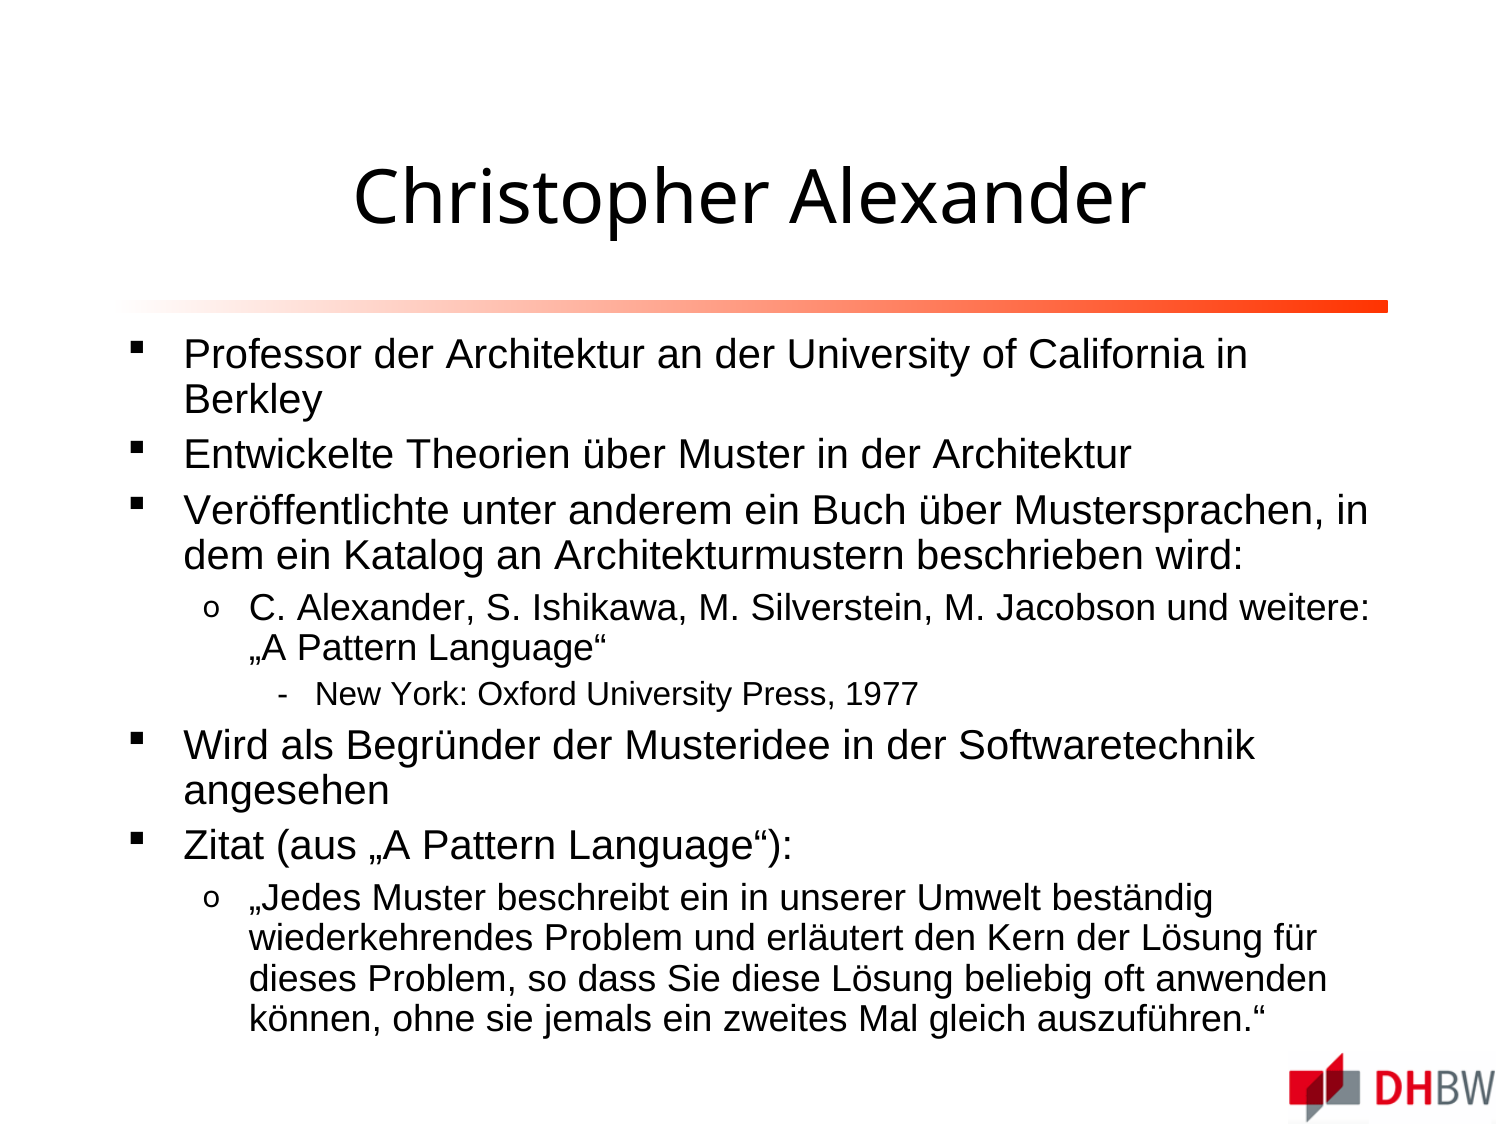

# Christopher Alexander
Professor der Architektur an der University of California in Berkley
Entwickelte Theorien über Muster in der Architektur
Veröffentlichte unter anderem ein Buch über Mustersprachen, in dem ein Katalog an Architekturmustern beschrieben wird:
C. Alexander, S. Ishikawa, M. Silverstein, M. Jacobson und weitere: „A Pattern Language“
New York: Oxford University Press, 1977
Wird als Begründer der Musteridee in der Softwaretechnik angesehen
Zitat (aus „A Pattern Language“):
„Jedes Muster beschreibt ein in unserer Umwelt beständig wiederkehrendes Problem und erläutert den Kern der Lösung für dieses Problem, so dass Sie diese Lösung beliebig oft anwenden können, ohne sie jemals ein zweites Mal gleich auszuführen.“